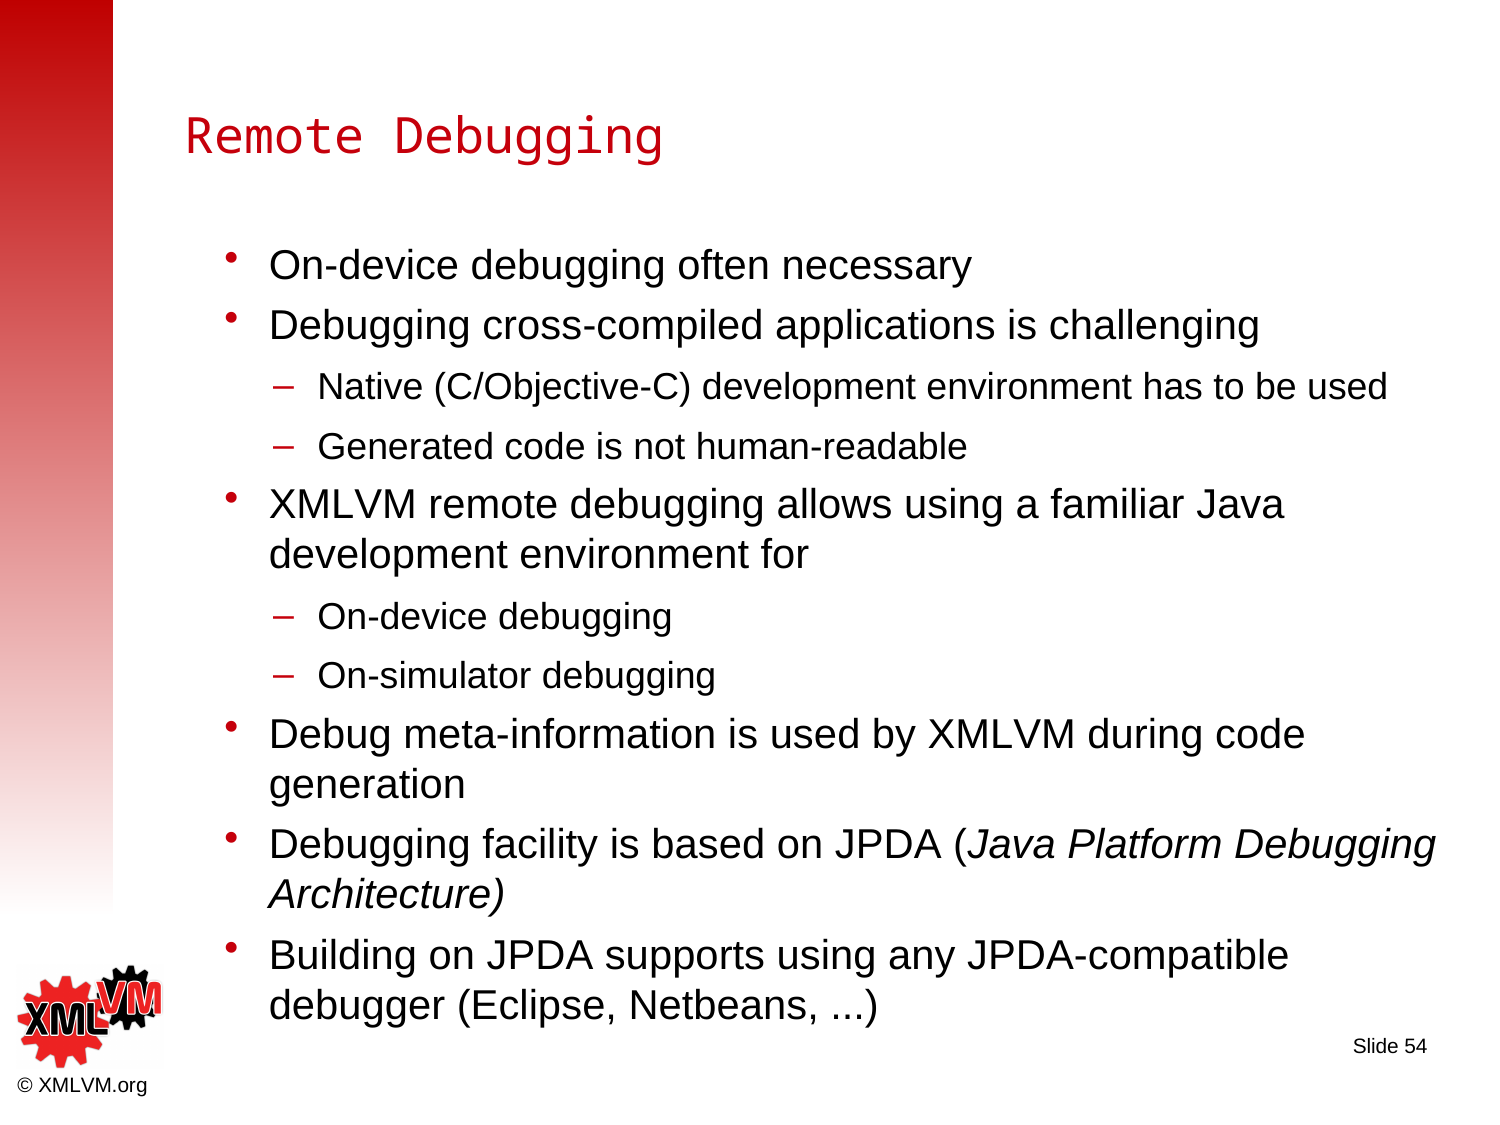

# Remote Debugging
On-device debugging often necessary
Debugging cross-compiled applications is challenging
Native (C/Objective-C) development environment has to be used
Generated code is not human-readable
XMLVM remote debugging allows using a familiar Java development environment for
On-device debugging
On-simulator debugging
Debug meta-information is used by XMLVM during code generation
Debugging facility is based on JPDA (Java Platform Debugging Architecture)
Building on JPDA supports using any JPDA-compatible debugger (Eclipse, Netbeans, ...)